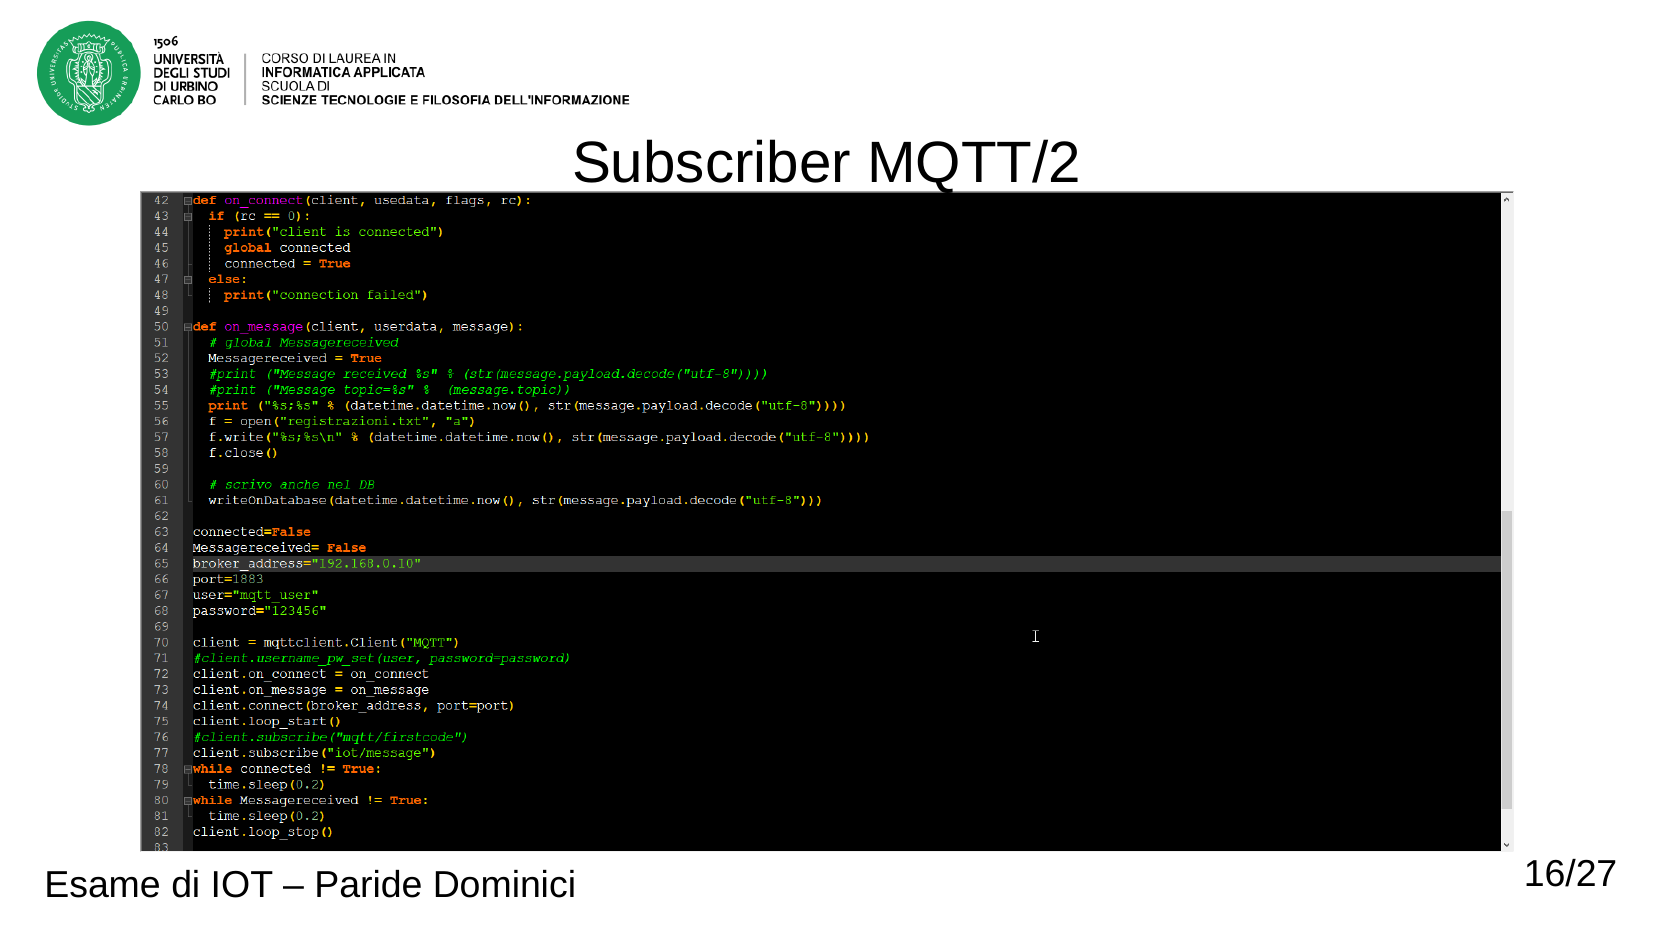

# Subscriber MQTT/2
Esame di IOT – Paride Dominici